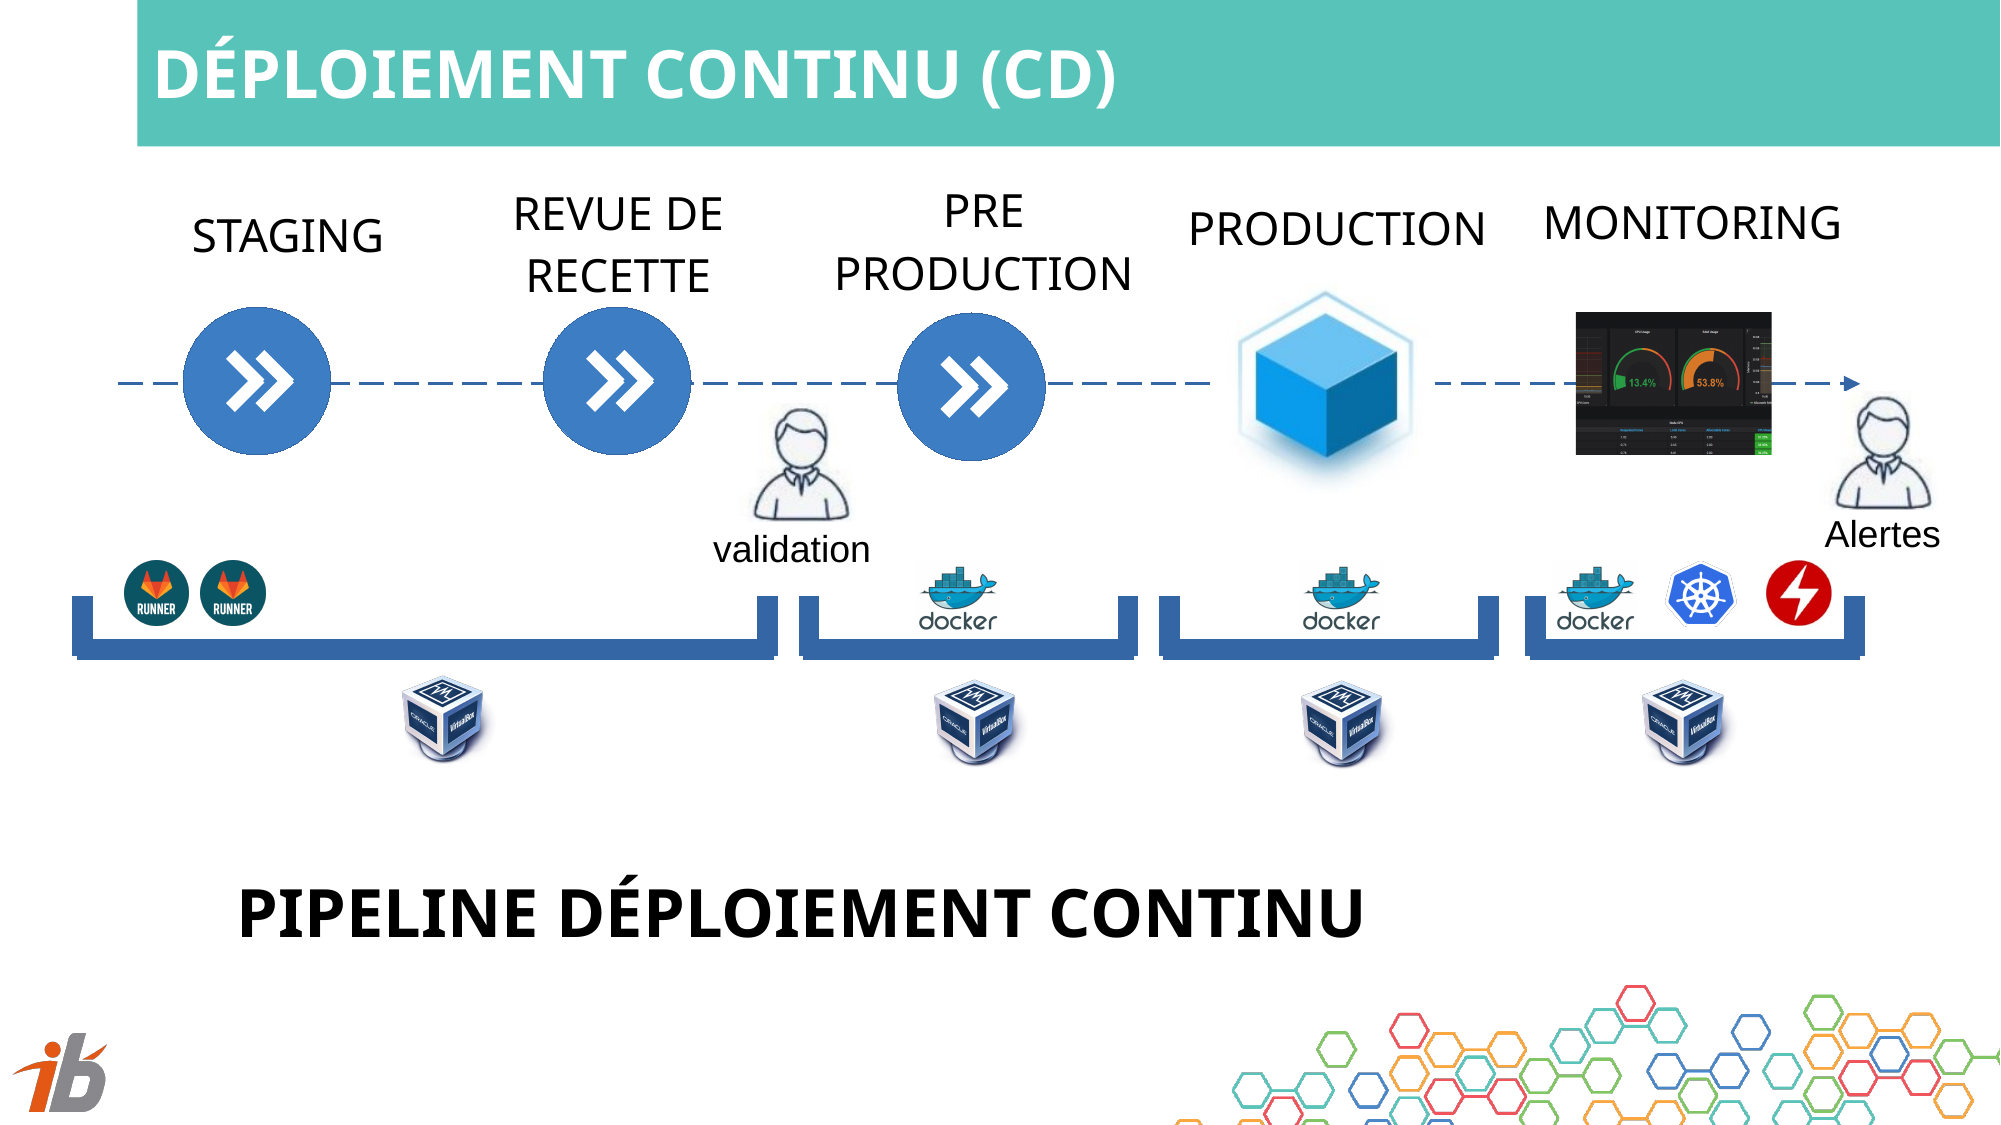

# DÉPLOIEMENT CONTINU (CD)
PRE
PRODUCTION
REVUE DE
RECETTE
MONITORING
PRODUCTION
STAGING
 Alertes
validation
 PIPELINE DÉPLOIEMENT CONTINU